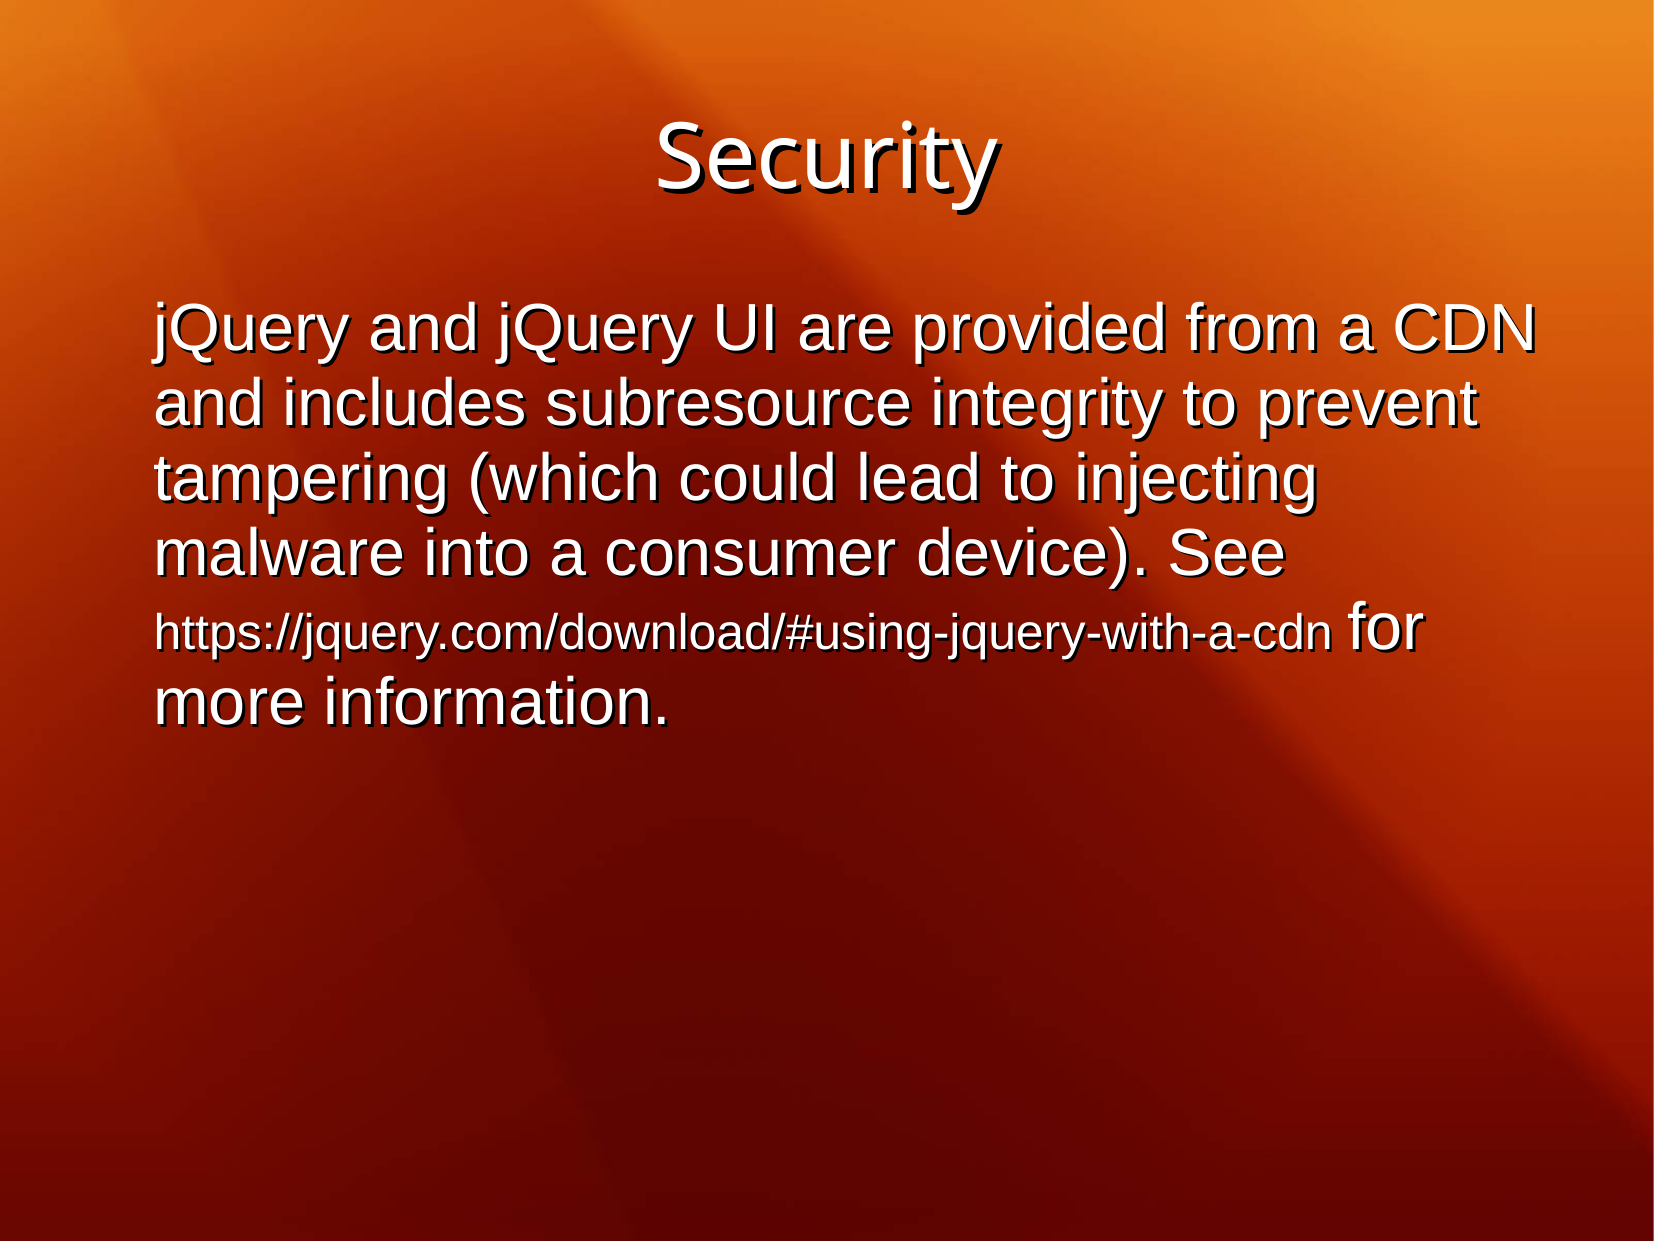

# Security
jQuery and jQuery UI are provided from a CDN and includes subresource integrity to prevent tampering (which could lead to injecting malware into a consumer device). See https://jquery.com/download/#using-jquery-with-a-cdn for more information.